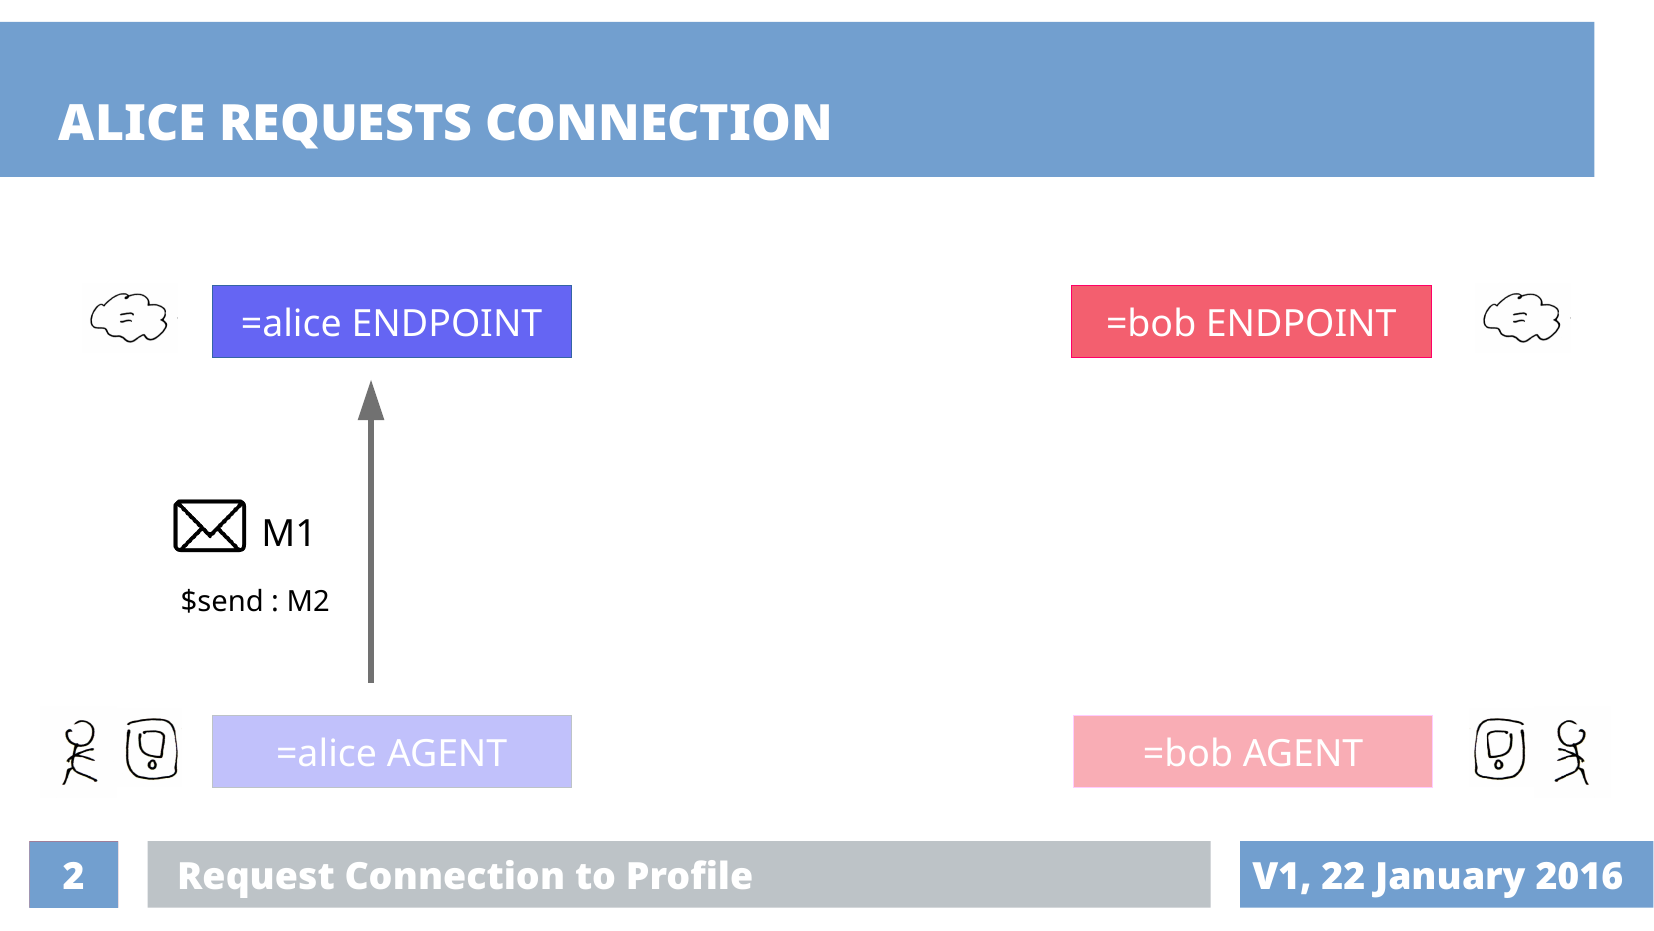

# ALICE REQUESTS CONNECTION
=alice ENDPOINT
=bob ENDPOINT
M1
$send : M2
=alice AGENT
=bob AGENT
2
Request Connection to Profile
V1, 22 January 2016